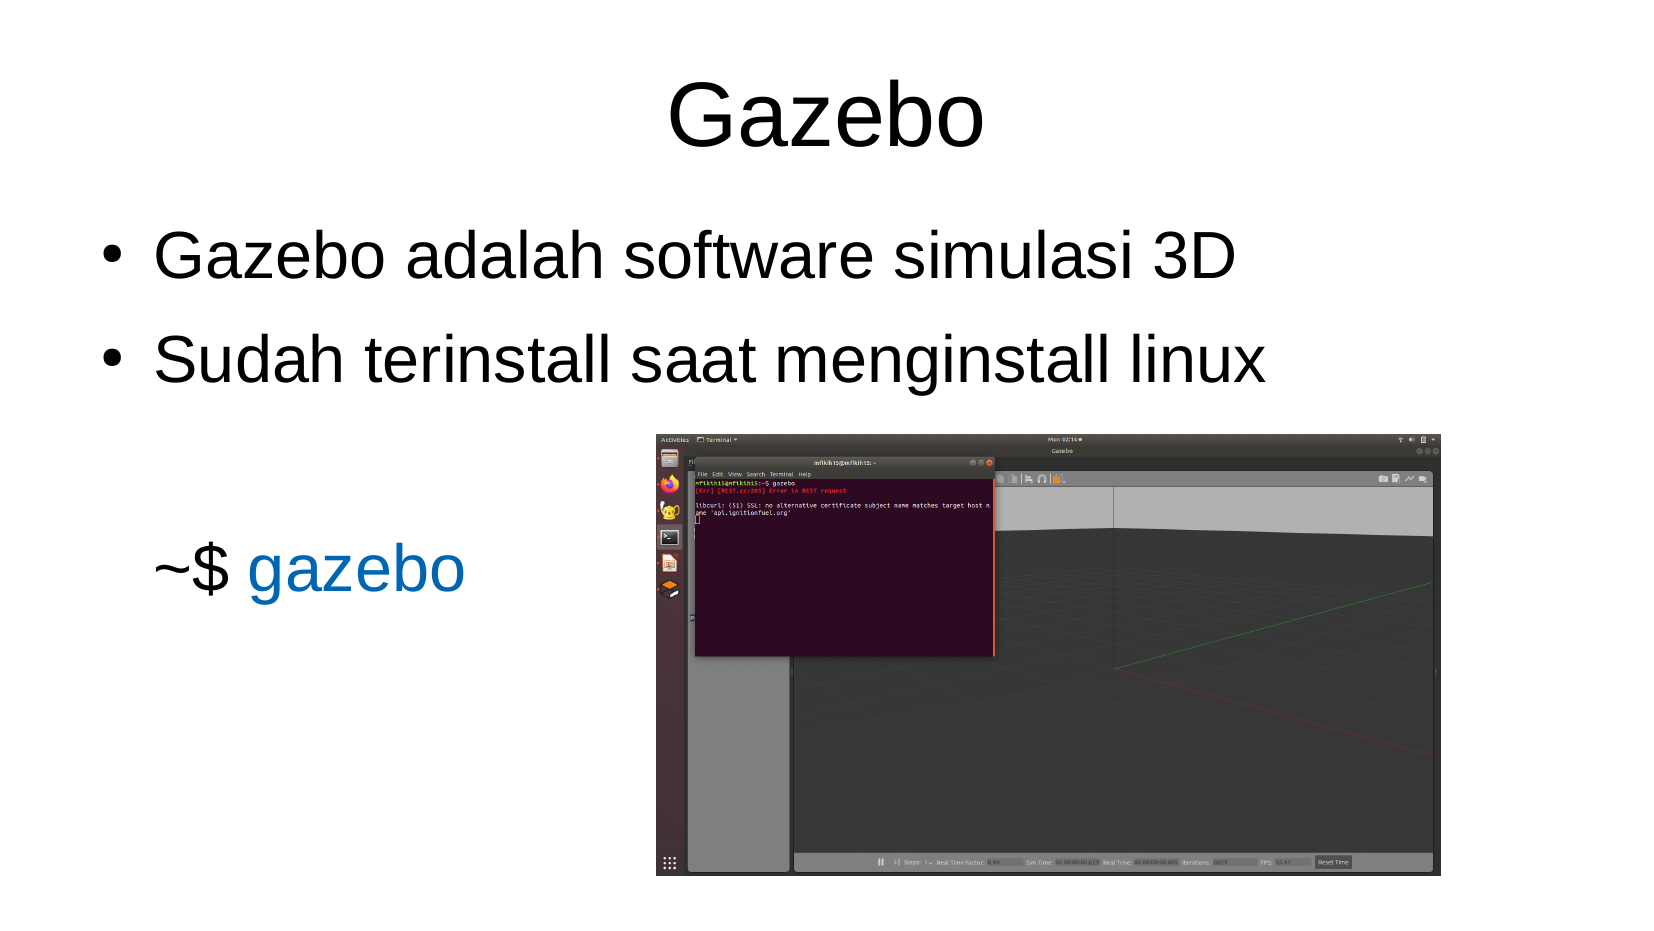

# Gazebo
Gazebo adalah software simulasi 3D
Sudah terinstall saat menginstall linux
~$ gazebo